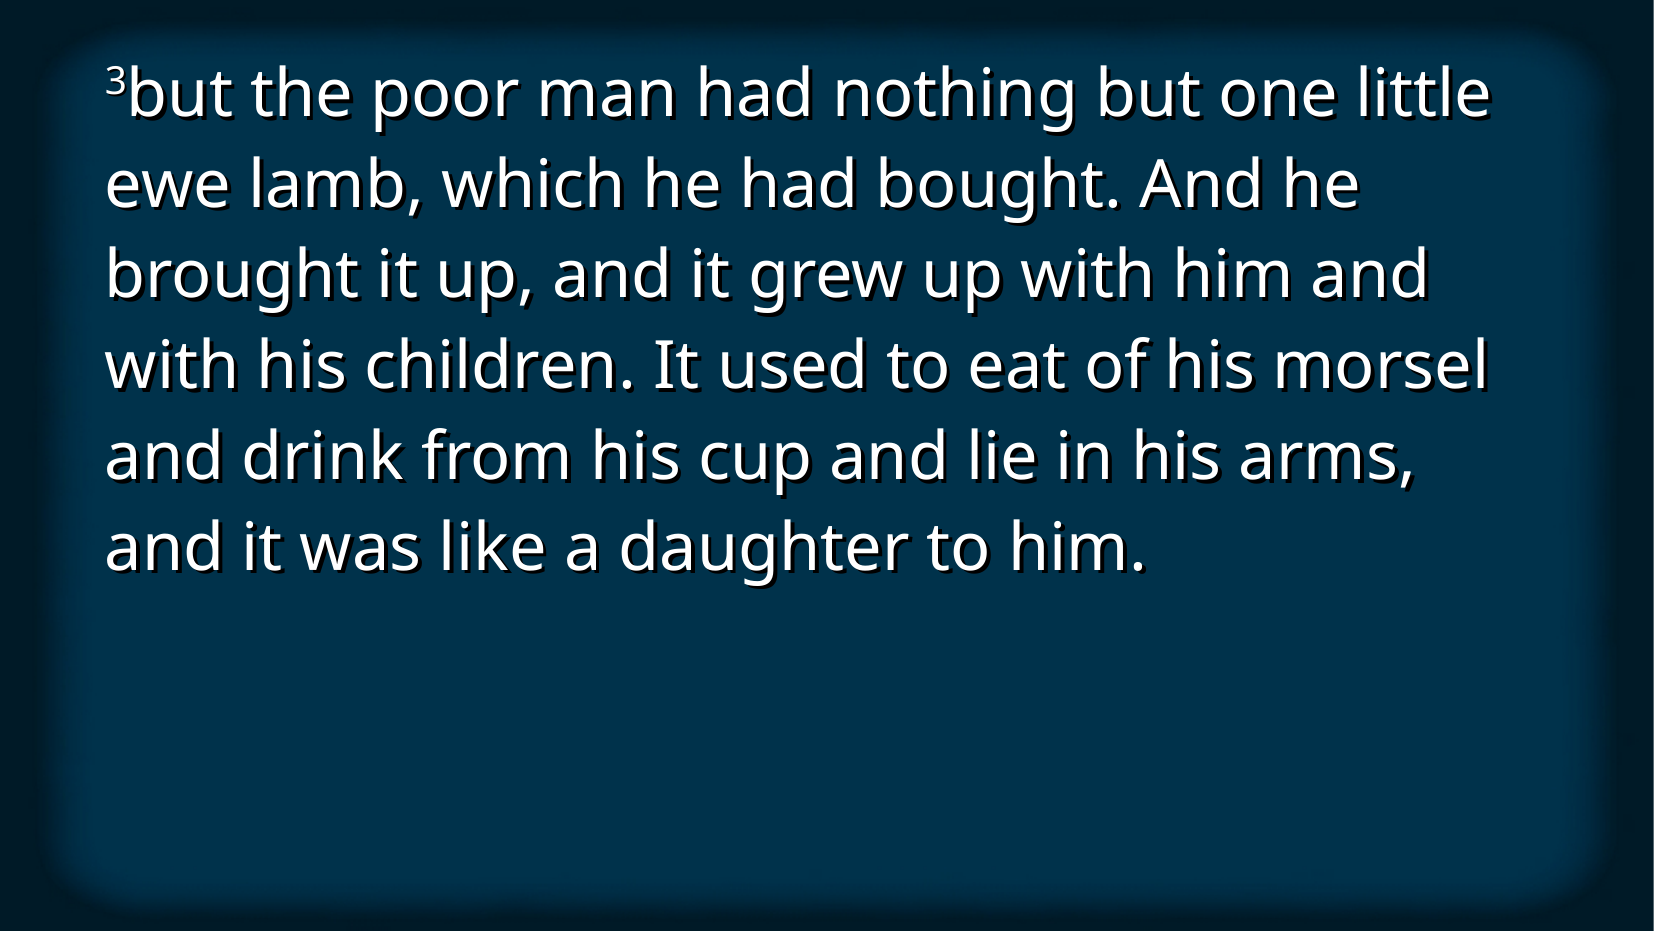

3but the poor man had nothing but one little ewe lamb, which he had bought. And he brought it up, and it grew up with him and with his children. It used to eat of his morsel and drink from his cup and lie in his arms, and it was like a daughter to him.